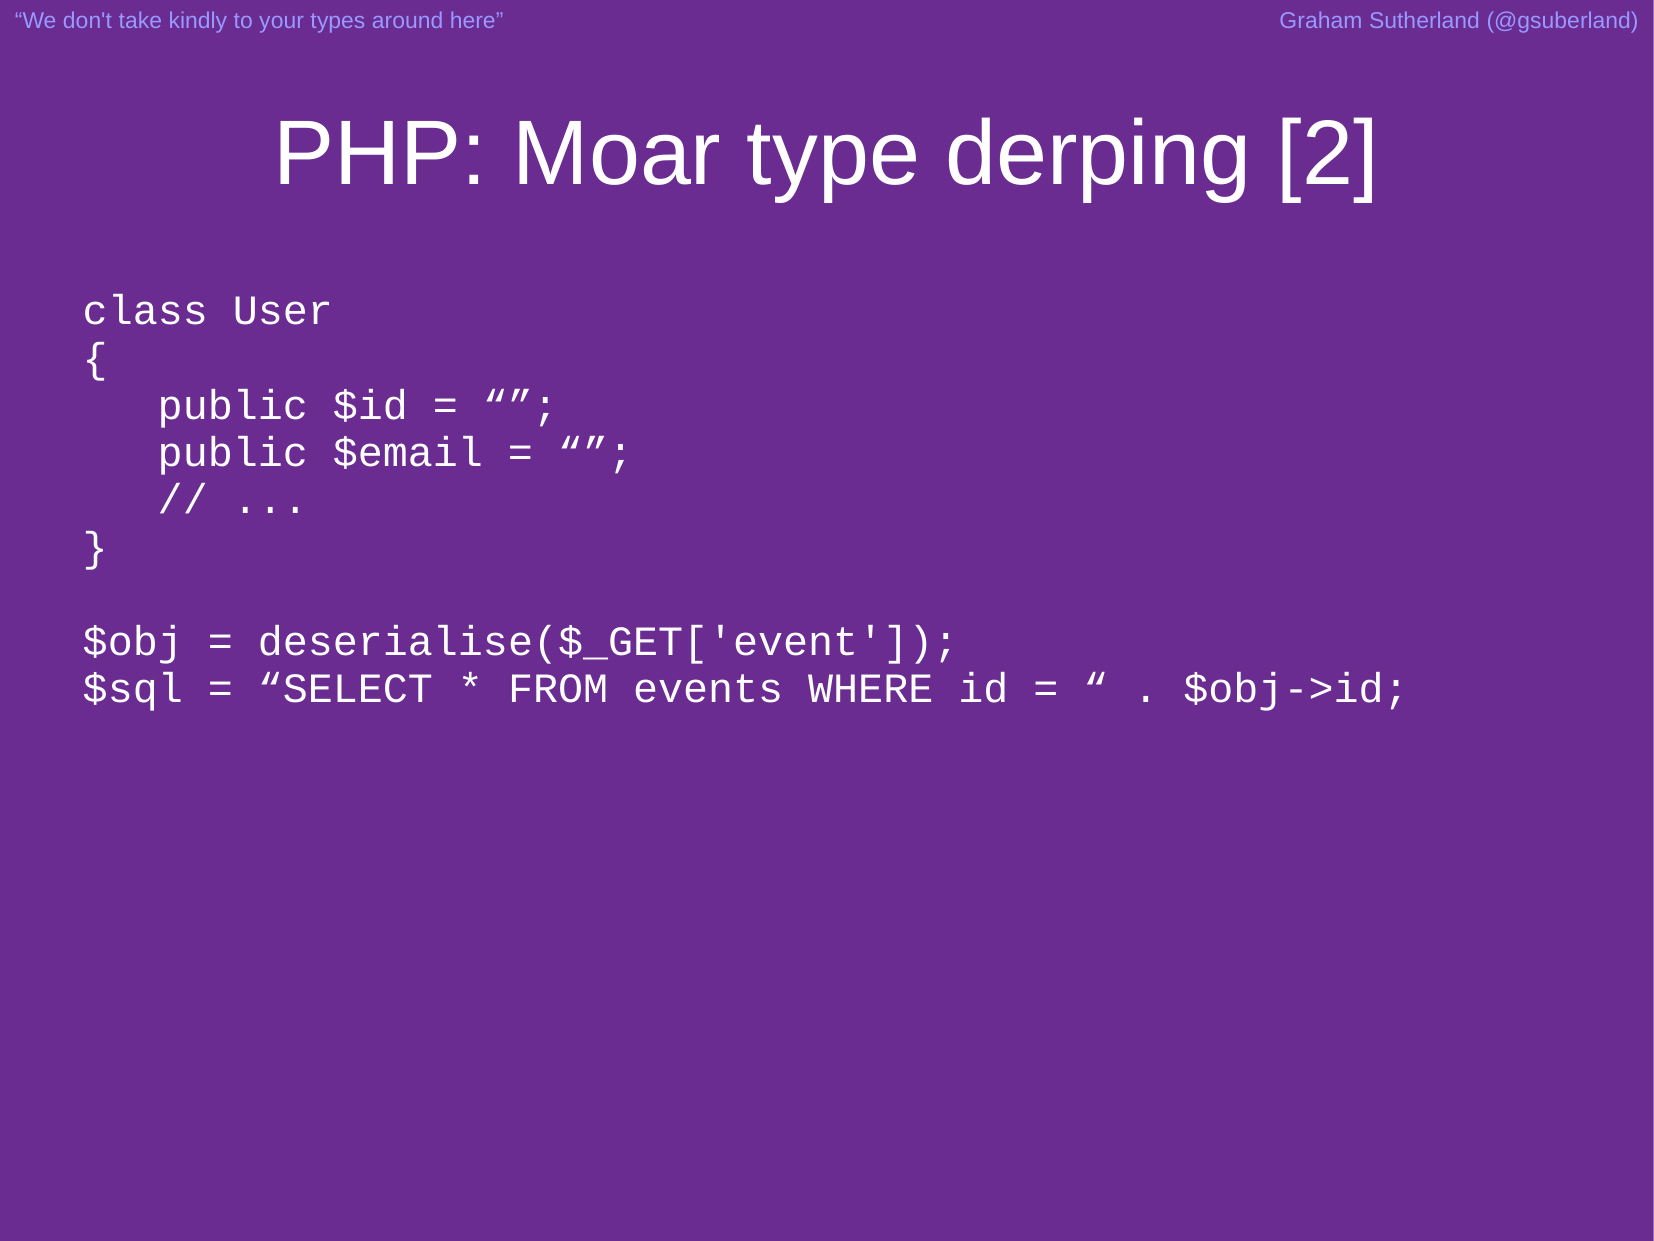

# PHP: Moar type derping [2]
class User
{
 public $id = “”;
 public $email = “”;
 // ...
}
$obj = deserialise($_GET['event']);
$sql = “SELECT * FROM events WHERE id = “ . $obj->id;